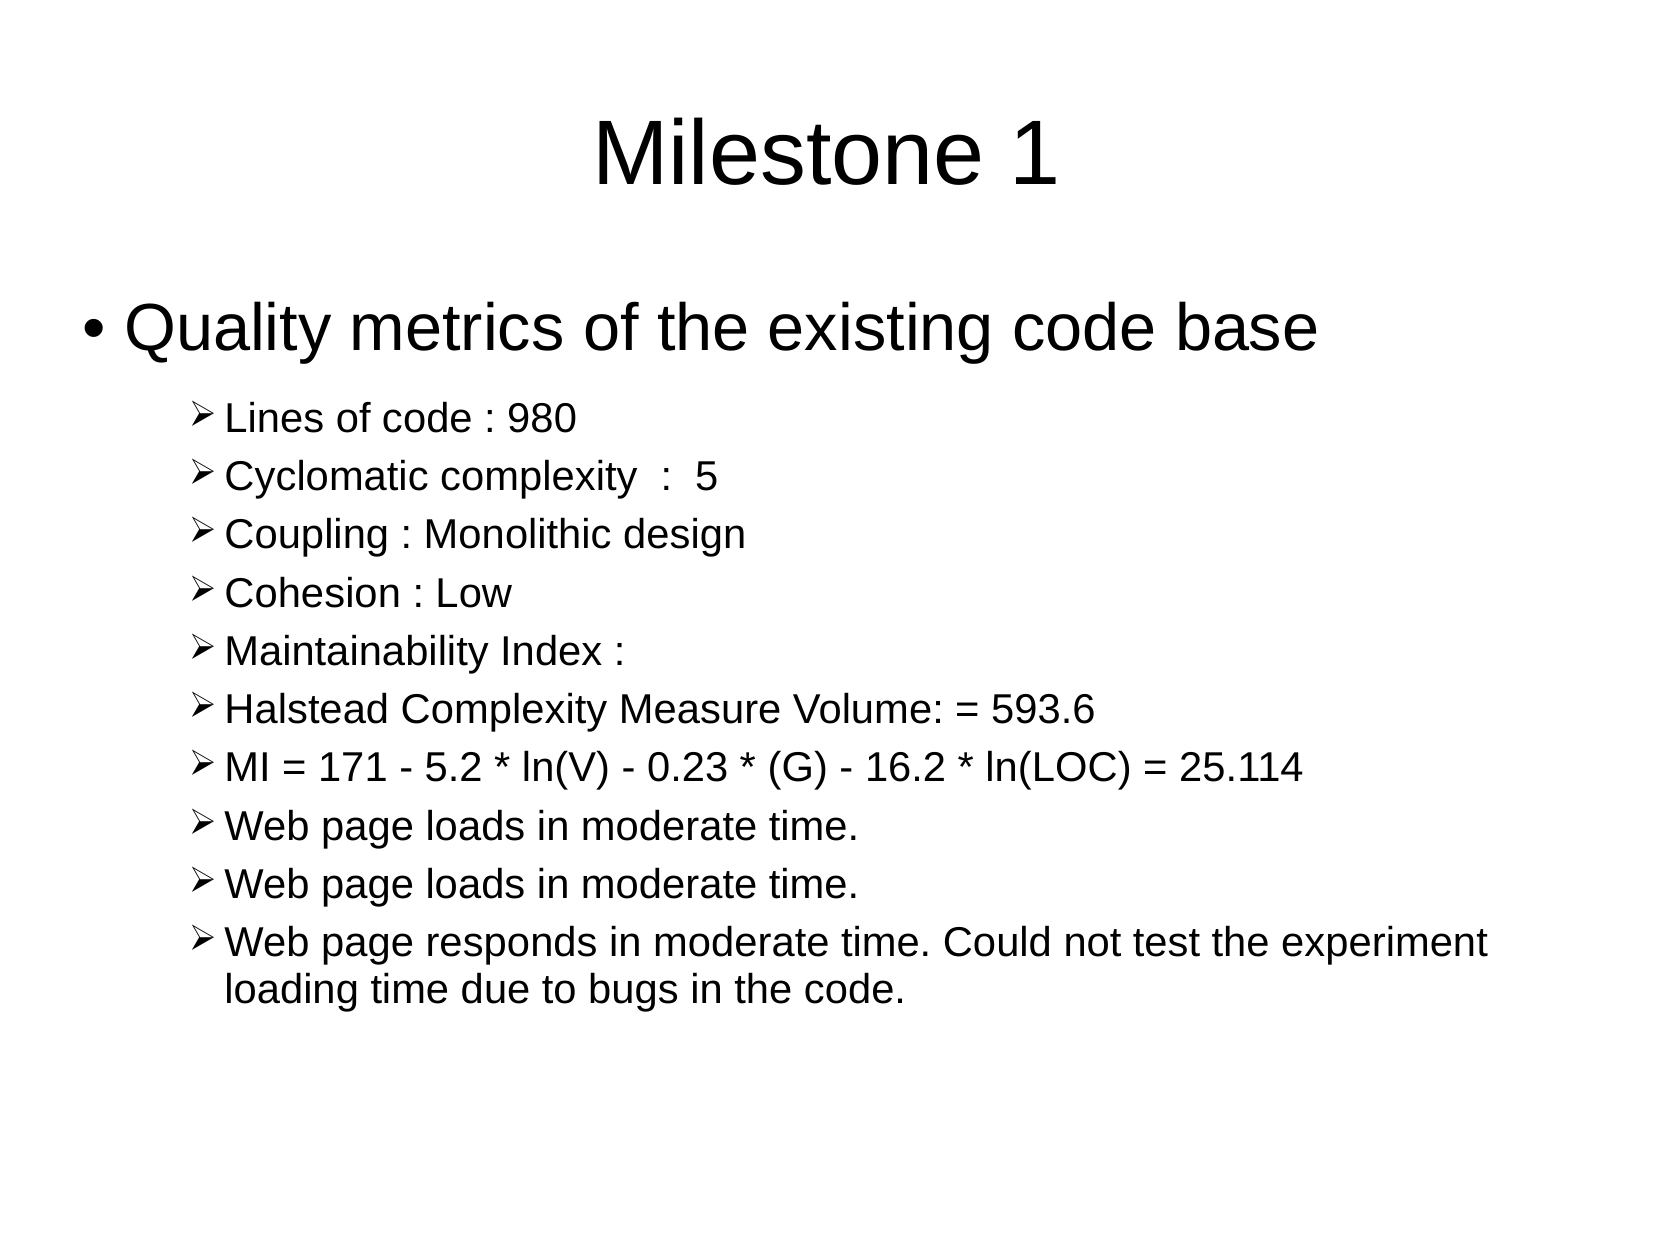

# Milestone 1
• Quality metrics of the existing code base
Lines of code : 980
Cyclomatic complexity : 5
Coupling : Monolithic design
Cohesion : Low
Maintainability Index :
Halstead Complexity Measure Volume: = 593.6
MI = 171 - 5.2 * ln(V) - 0.23 * (G) - 16.2 * ln(LOC) = 25.114
Web page loads in moderate time.
Web page loads in moderate time.
Web page responds in moderate time. Could not test the experiment loading time due to bugs in the code.